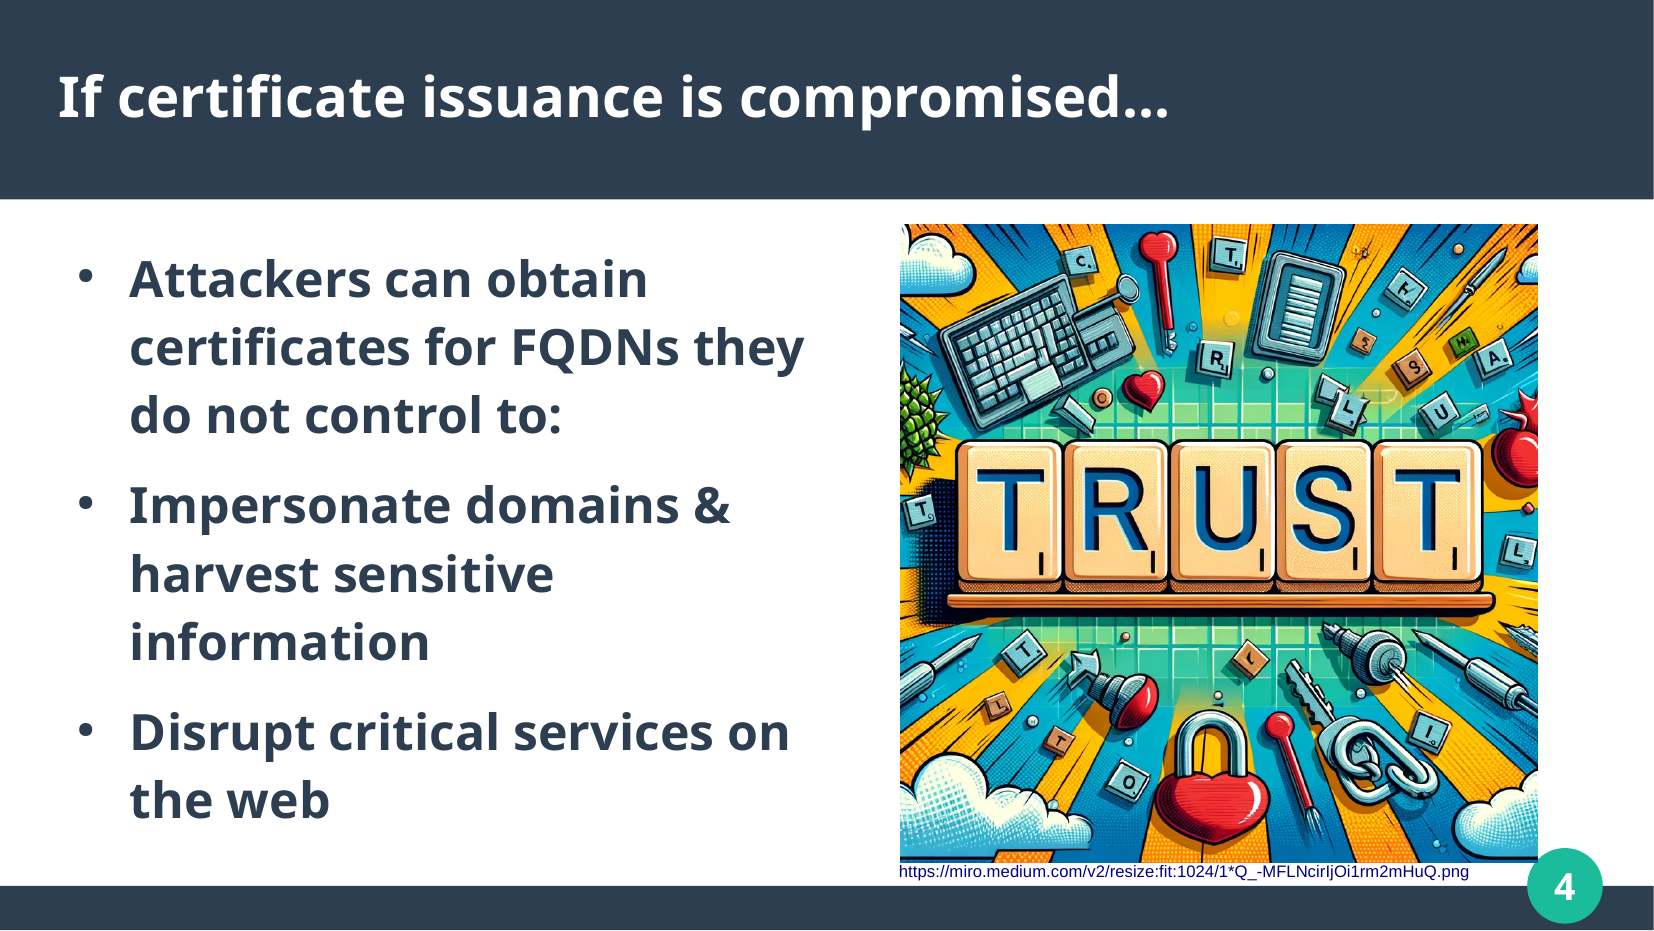

# If certificate issuance is compromised...
Attackers can obtain certificates for FQDNs they do not control to:
Impersonate domains & harvest sensitive information
Disrupt critical services on the web
4
https://miro.medium.com/v2/resize:fit:1024/1*Q_-MFLNcirIjOi1rm2mHuQ.png